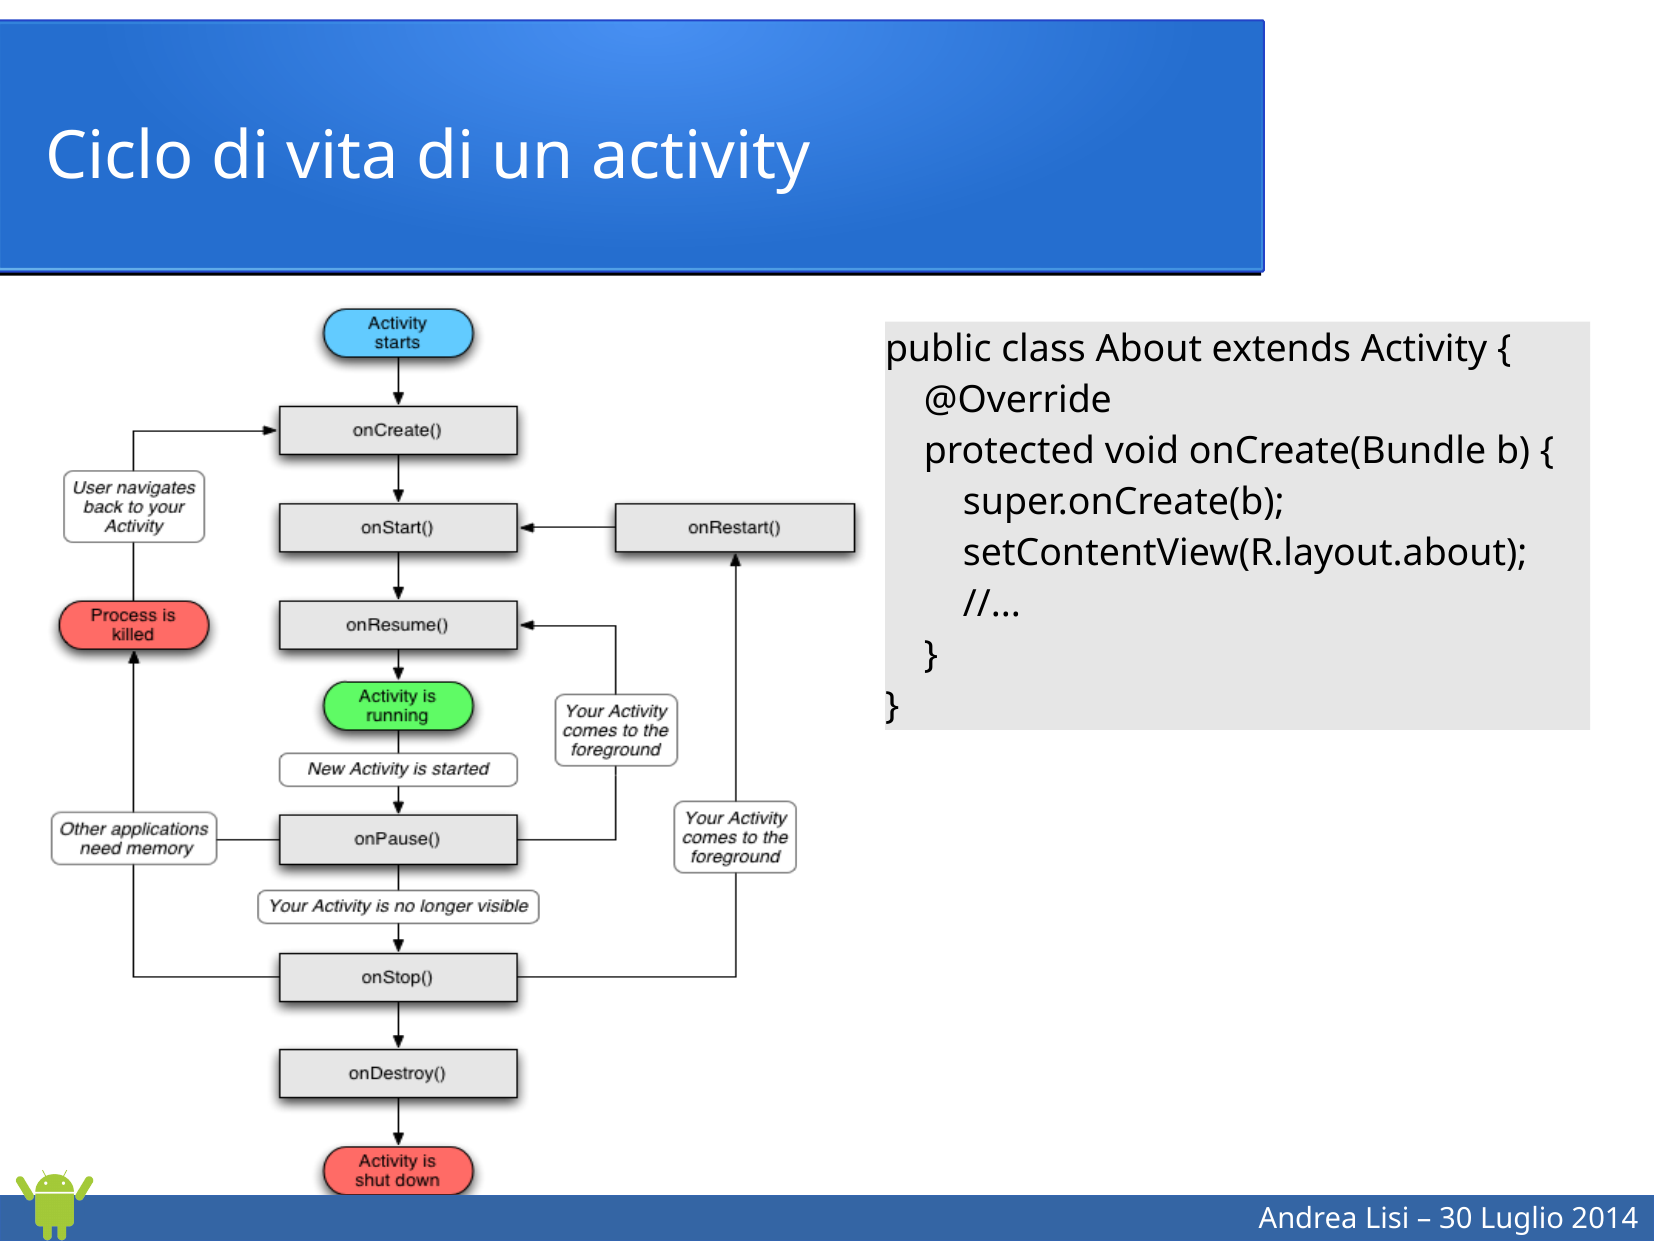

# Ciclo di vita di un activity
public class About extends Activity {
 @Override
 protected void onCreate(Bundle b) {
 super.onCreate(b);
 setContentView(R.layout.about);
 //...
 }
}
Andrea Lisi – 30 Luglio 2014